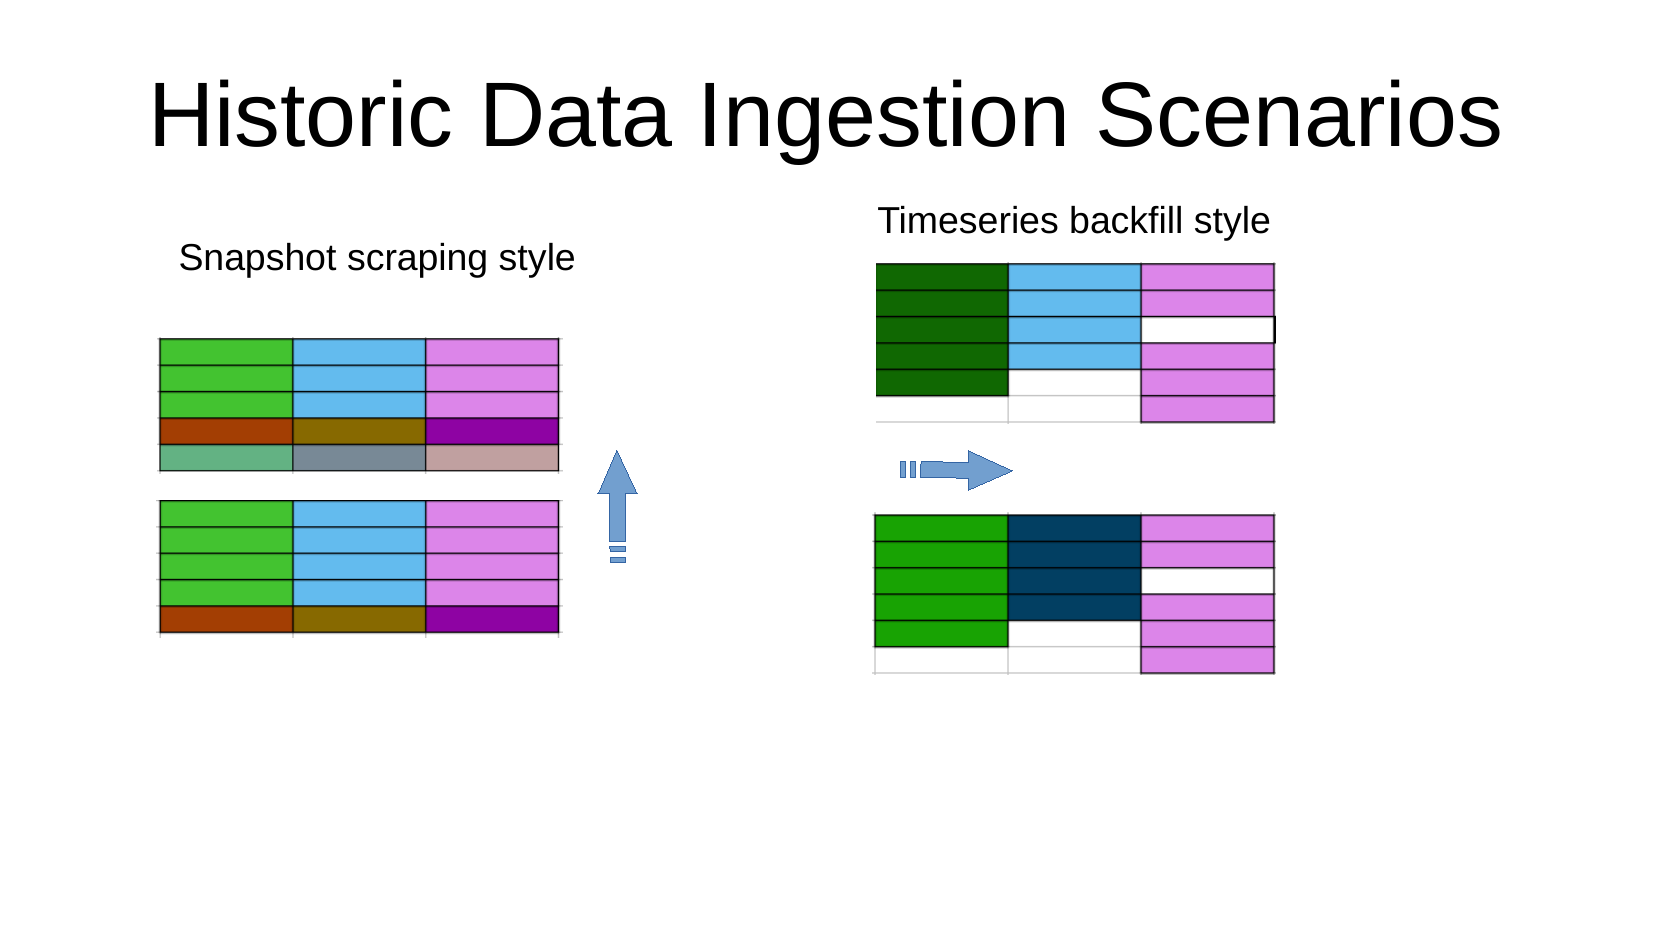

# Historic Data Ingestion Scenarios
Timeseries backfill style
Snapshot scraping style